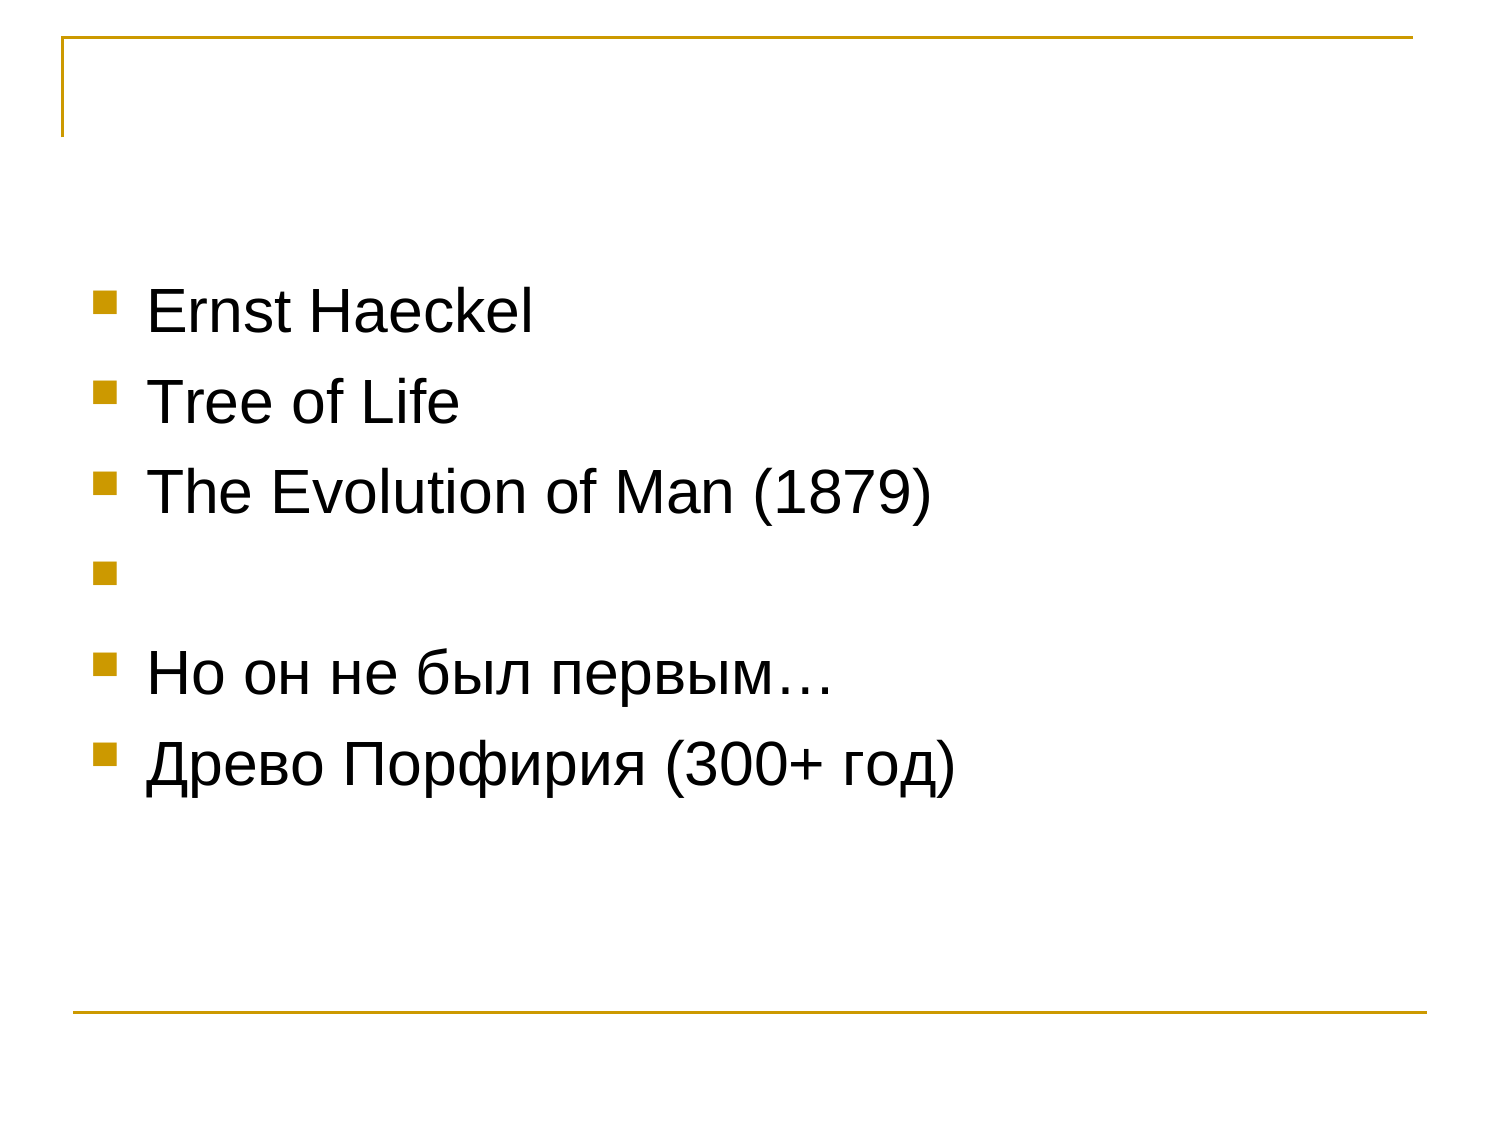

#
Ernst Haeckel
Tree of Life
The Evolution of Man (1879)
Но он не был первым…
Древо Порфирия (300+ год)